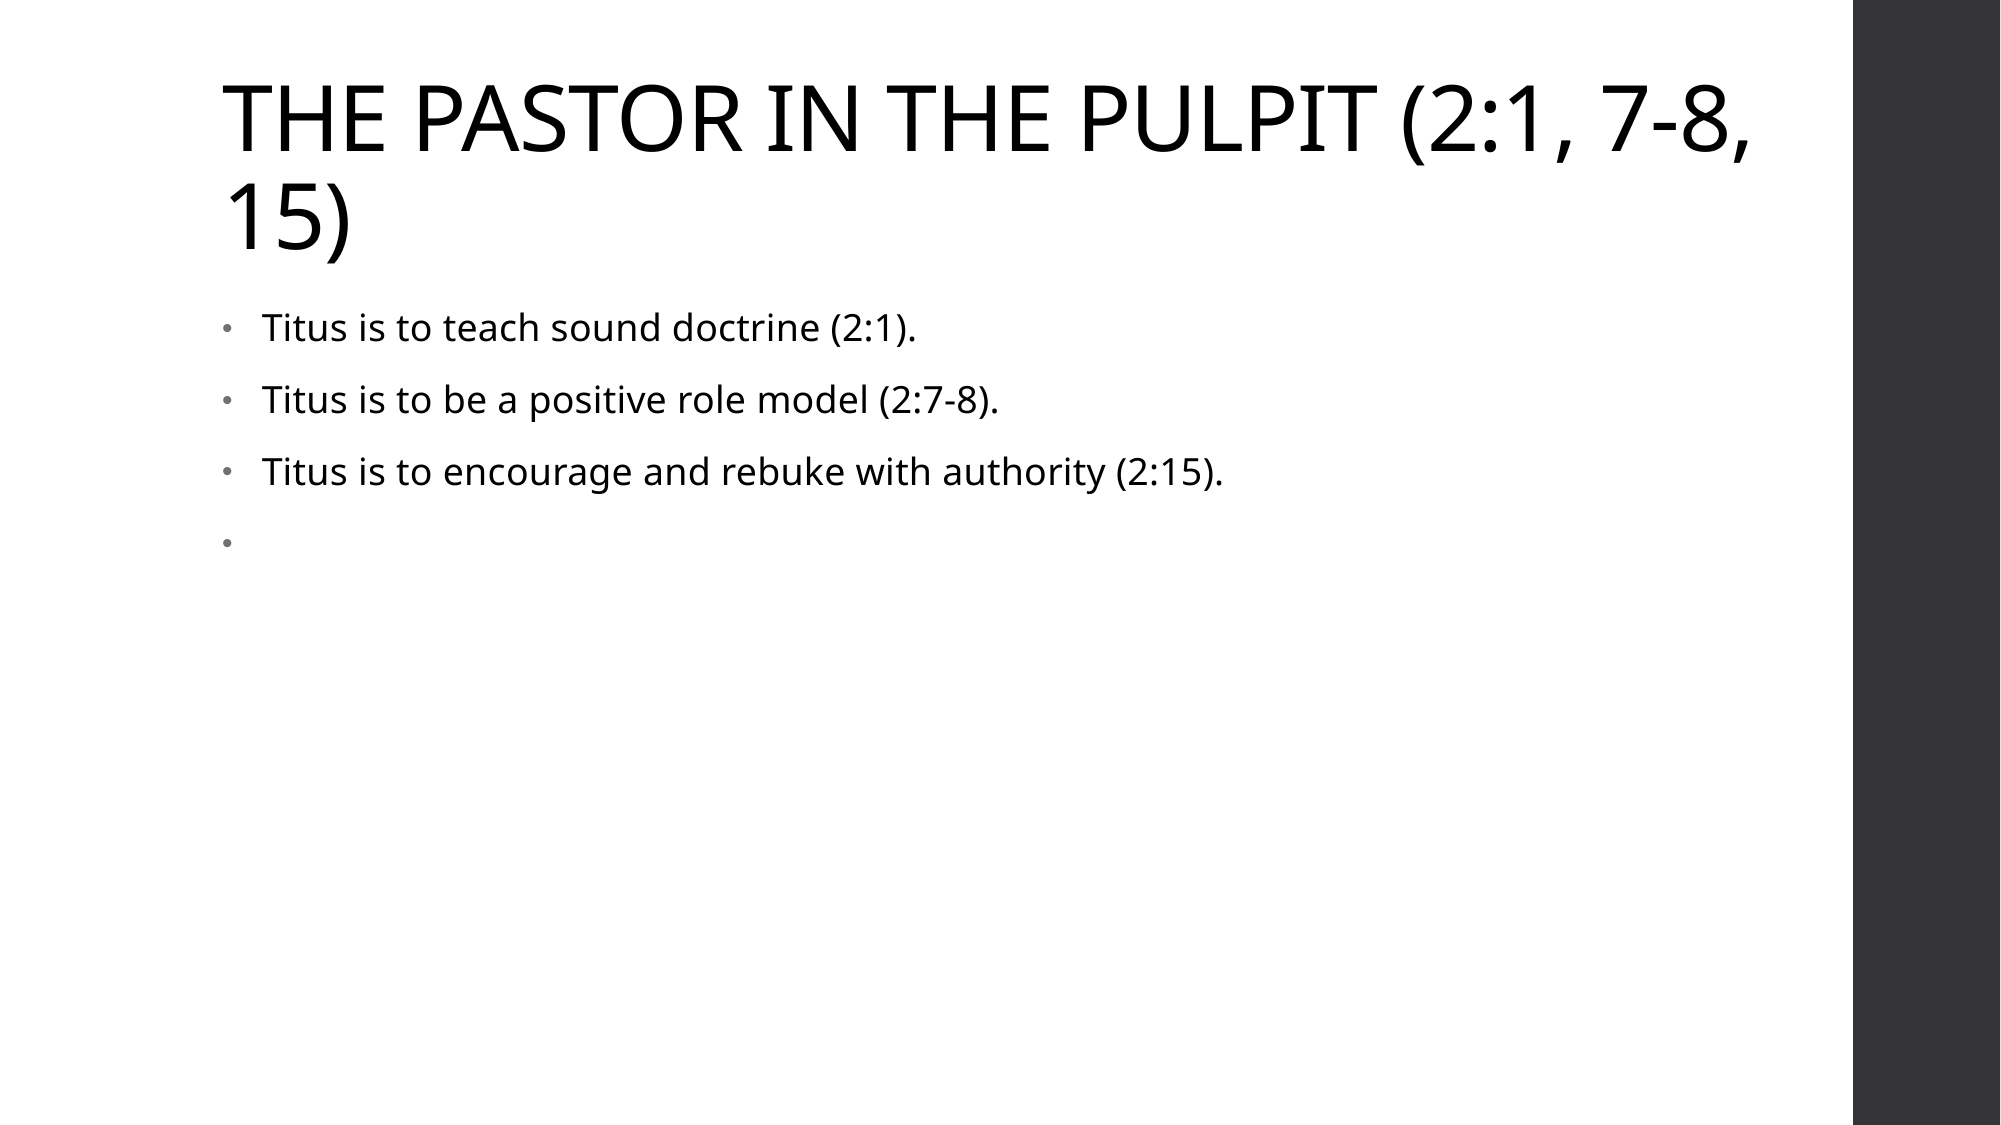

# THE PASTOR IN THE PULPIT (2:1, 7-8, 15)
 Titus is to teach sound doctrine (2:1).
 Titus is to be a positive role model (2:7-8).
 Titus is to encourage and rebuke with authority (2:15).